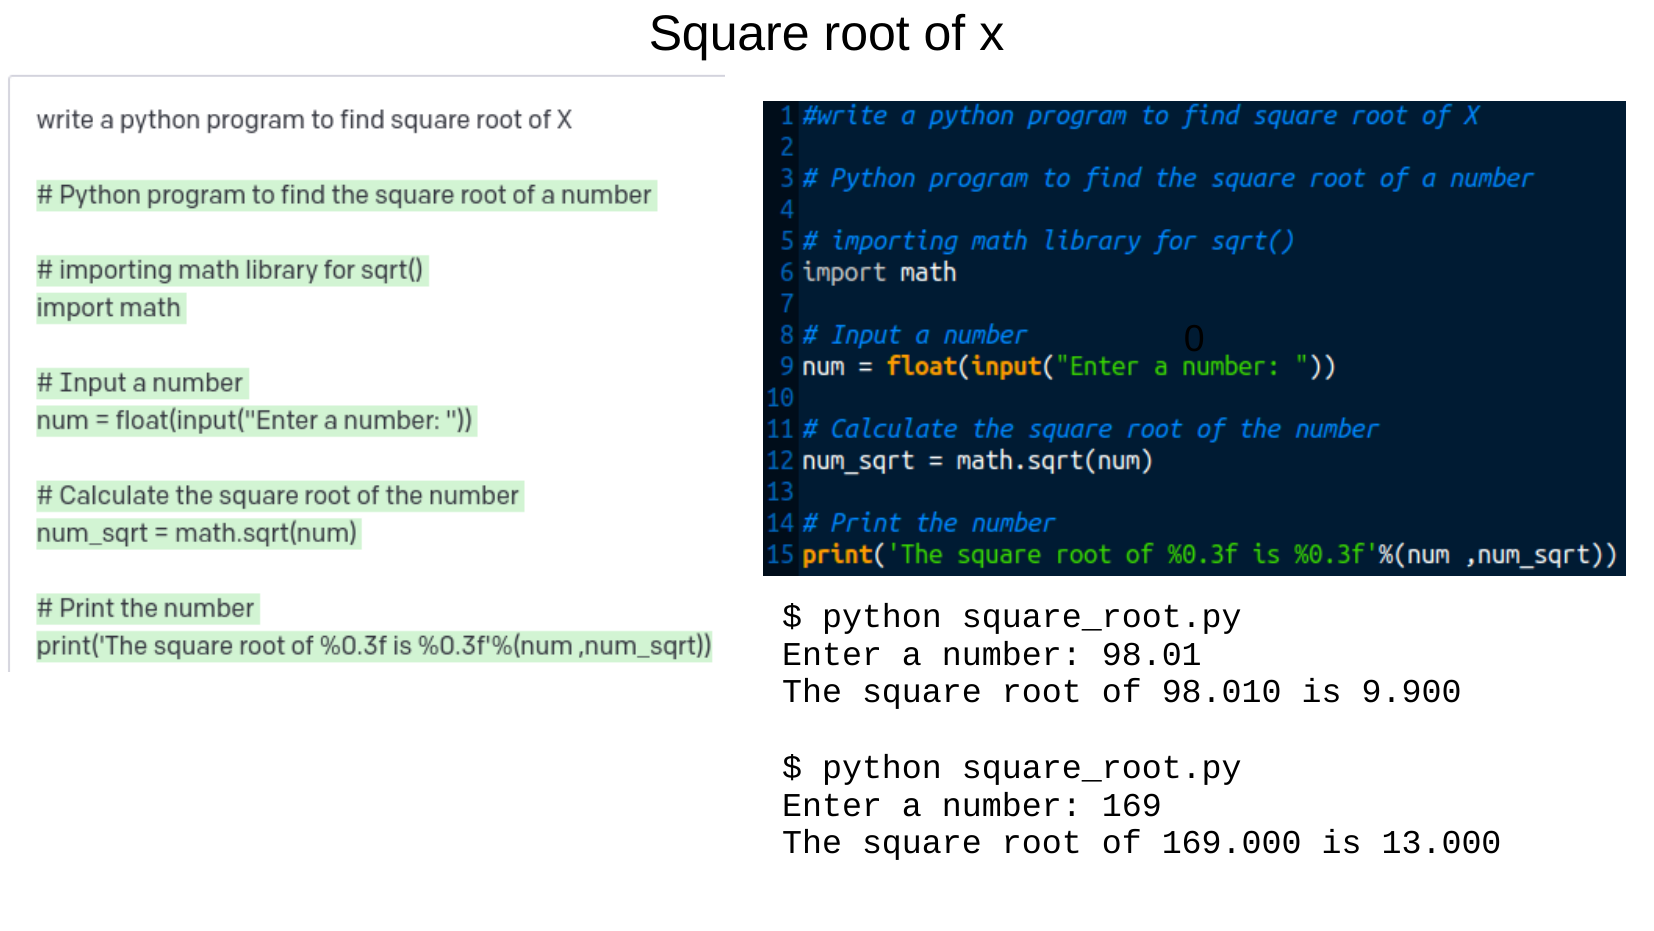

# Square root of x
0
$ python square_root.py
Enter a number: 98.01
The square root of 98.010 is 9.900
$ python square_root.py
Enter a number: 169
The square root of 169.000 is 13.000